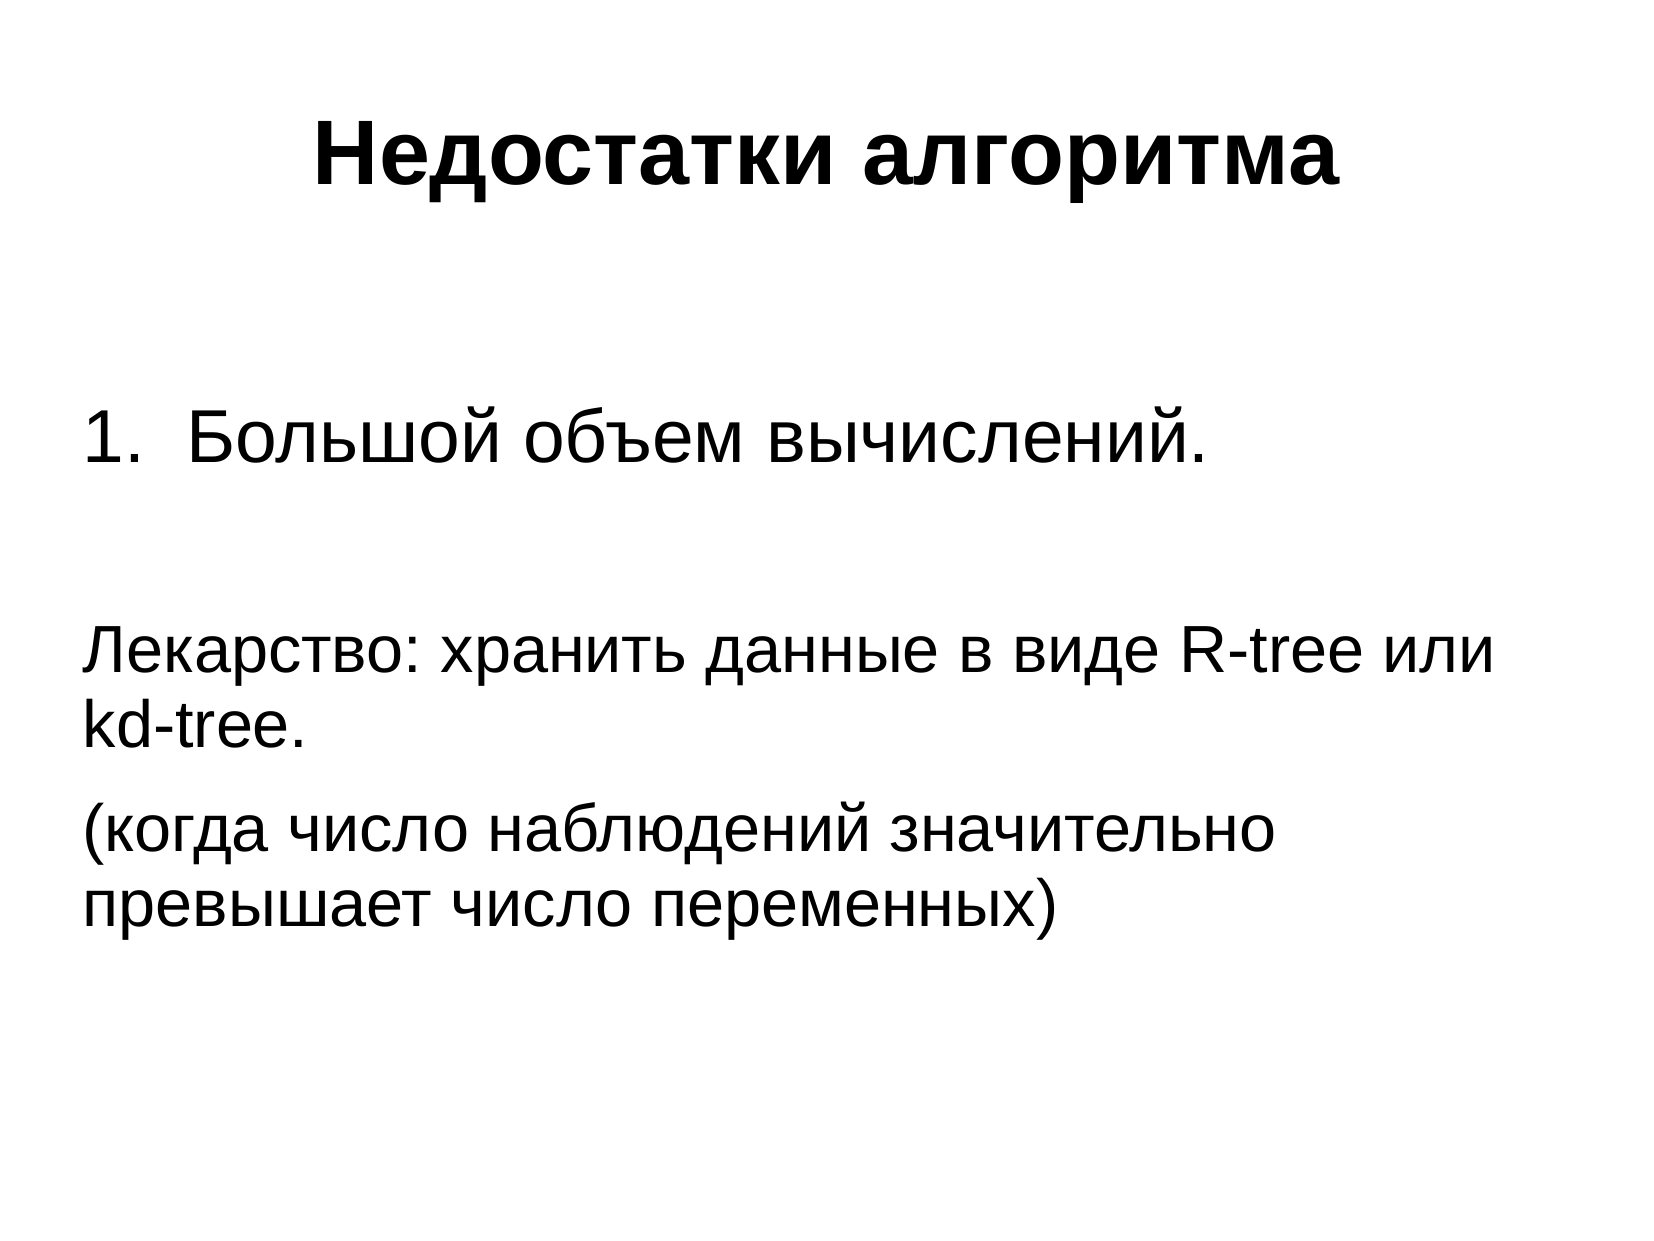

# Недостатки алгоритма
1. Большой объем вычислений.
Лекарство: хранить данные в виде R-tree или kd-tree.
(когда число наблюдений значительно превышает число переменных)